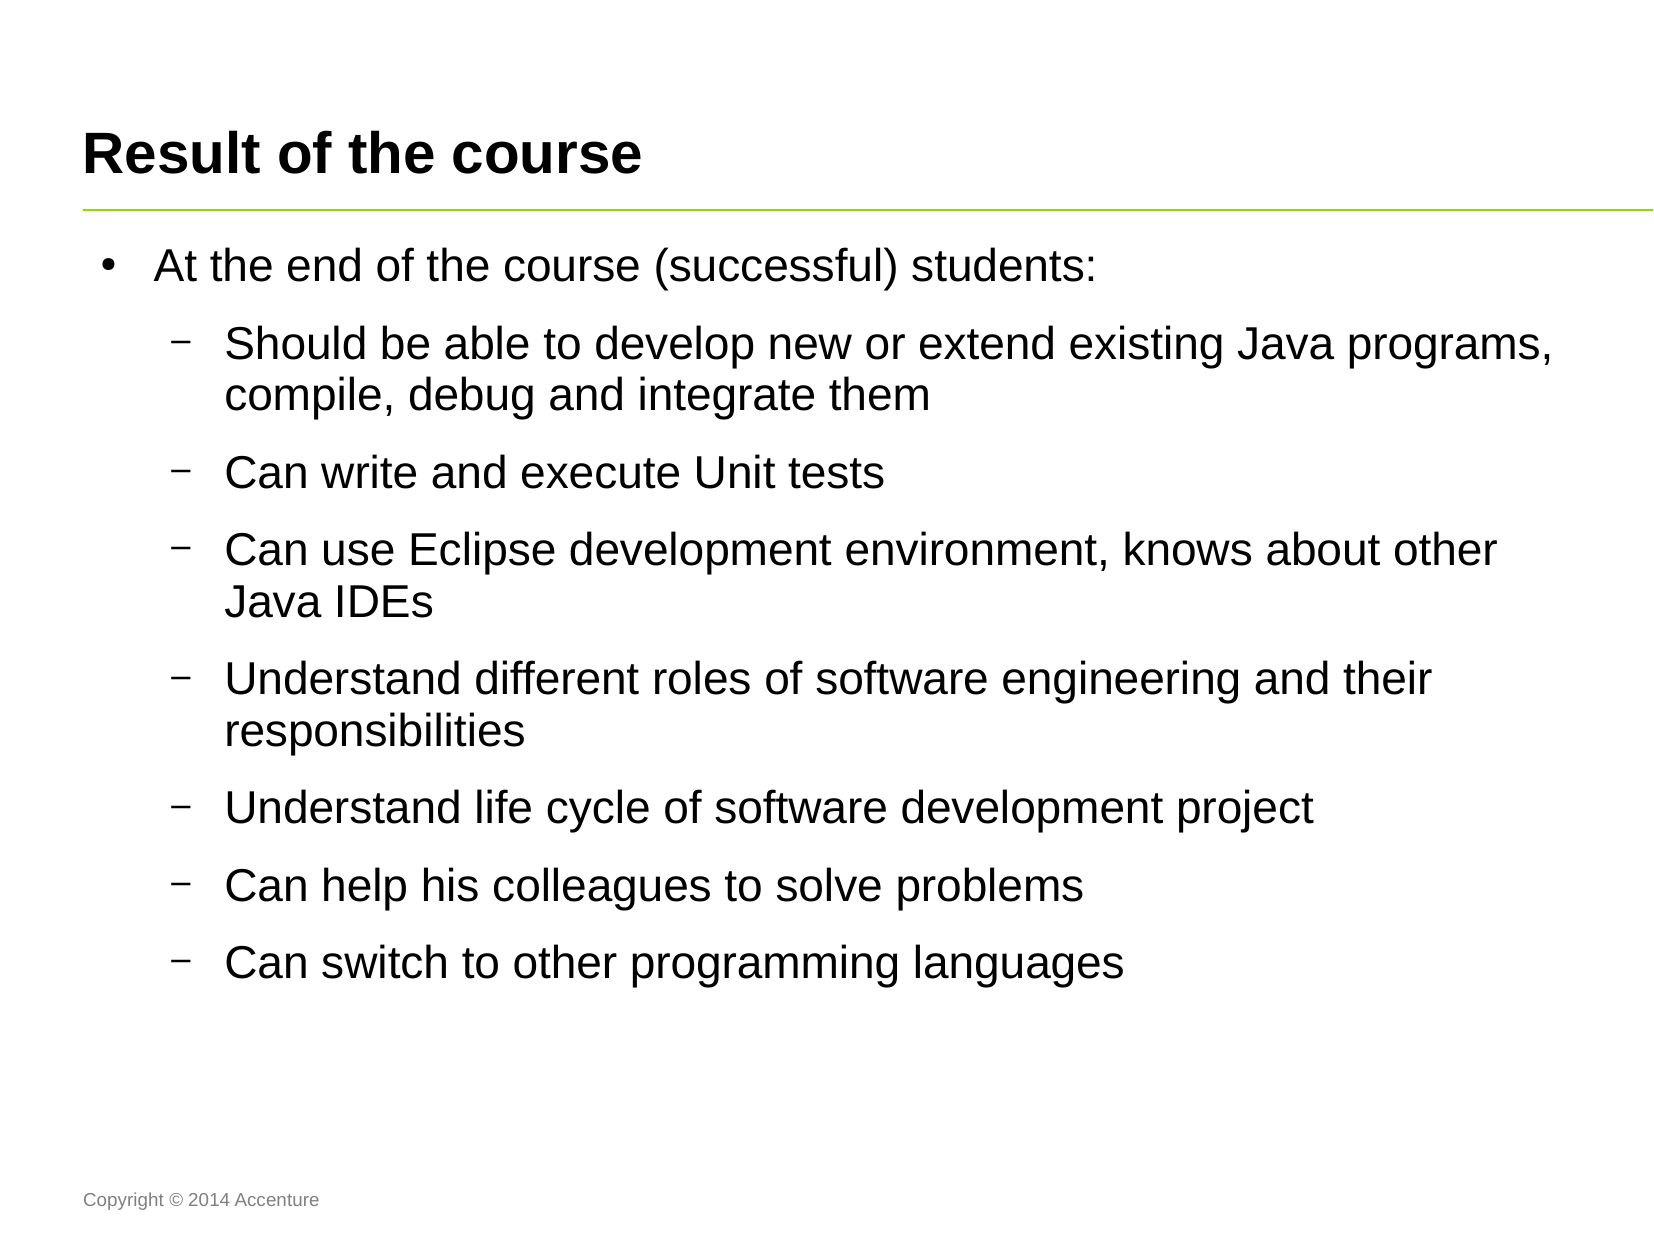

# Result of the course
At the end of the course (successful) students:
Should be able to develop new or extend existing Java programs, compile, debug and integrate them
Can write and execute Unit tests
Can use Eclipse development environment, knows about other Java IDEs
Understand different roles of software engineering and their responsibilities
Understand life cycle of software development project
Can help his colleagues to solve problems
Can switch to other programming languages